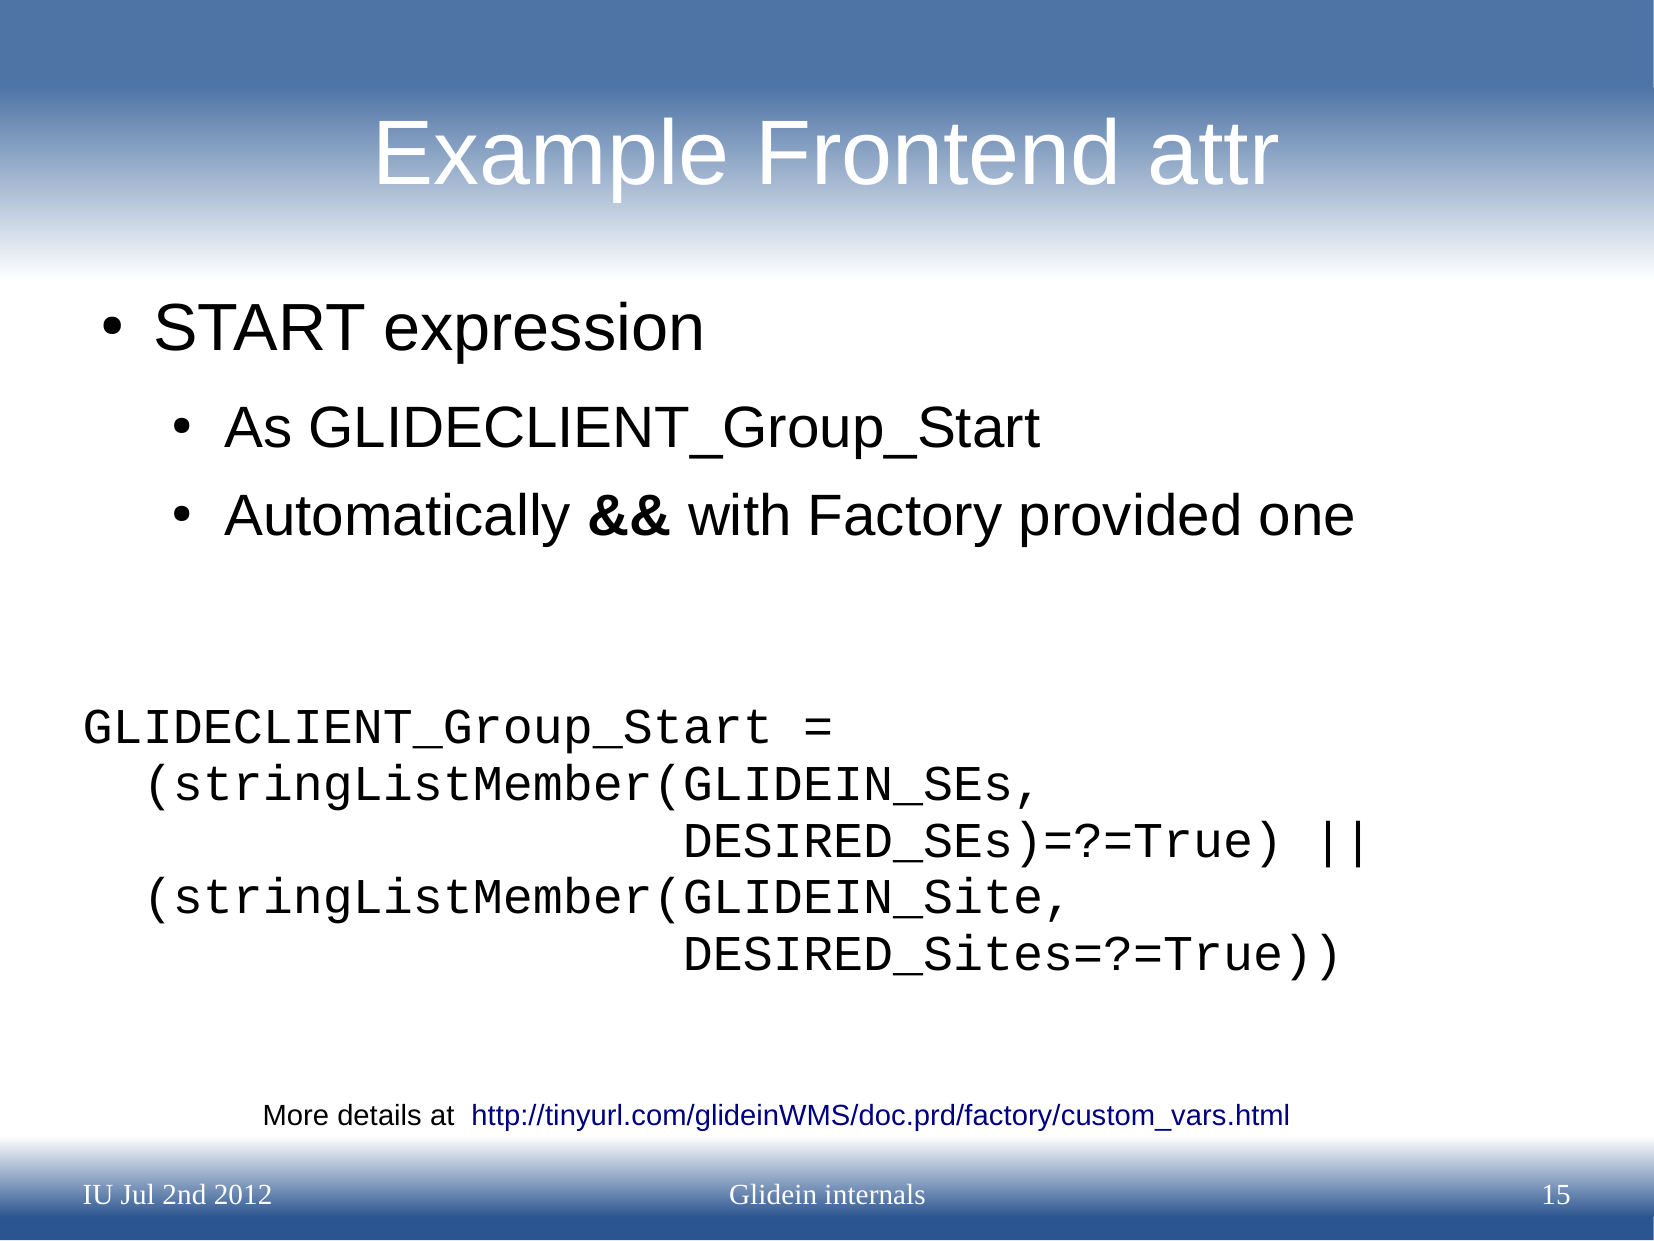

# Example Frontend attr
START expression
As GLIDECLIENT_Group_Start
Automatically && with Factory provided one
GLIDECLIENT_Group_Start =
 (stringListMember(GLIDEIN_SEs,
 DESIRED_SEs)=?=True) ||
 (stringListMember(GLIDEIN_Site,
 DESIRED_Sites=?=True))
More details at http://tinyurl.com/glideinWMS/doc.prd/factory/custom_vars.html
IU Jul 2nd 2012
Glidein internals
15